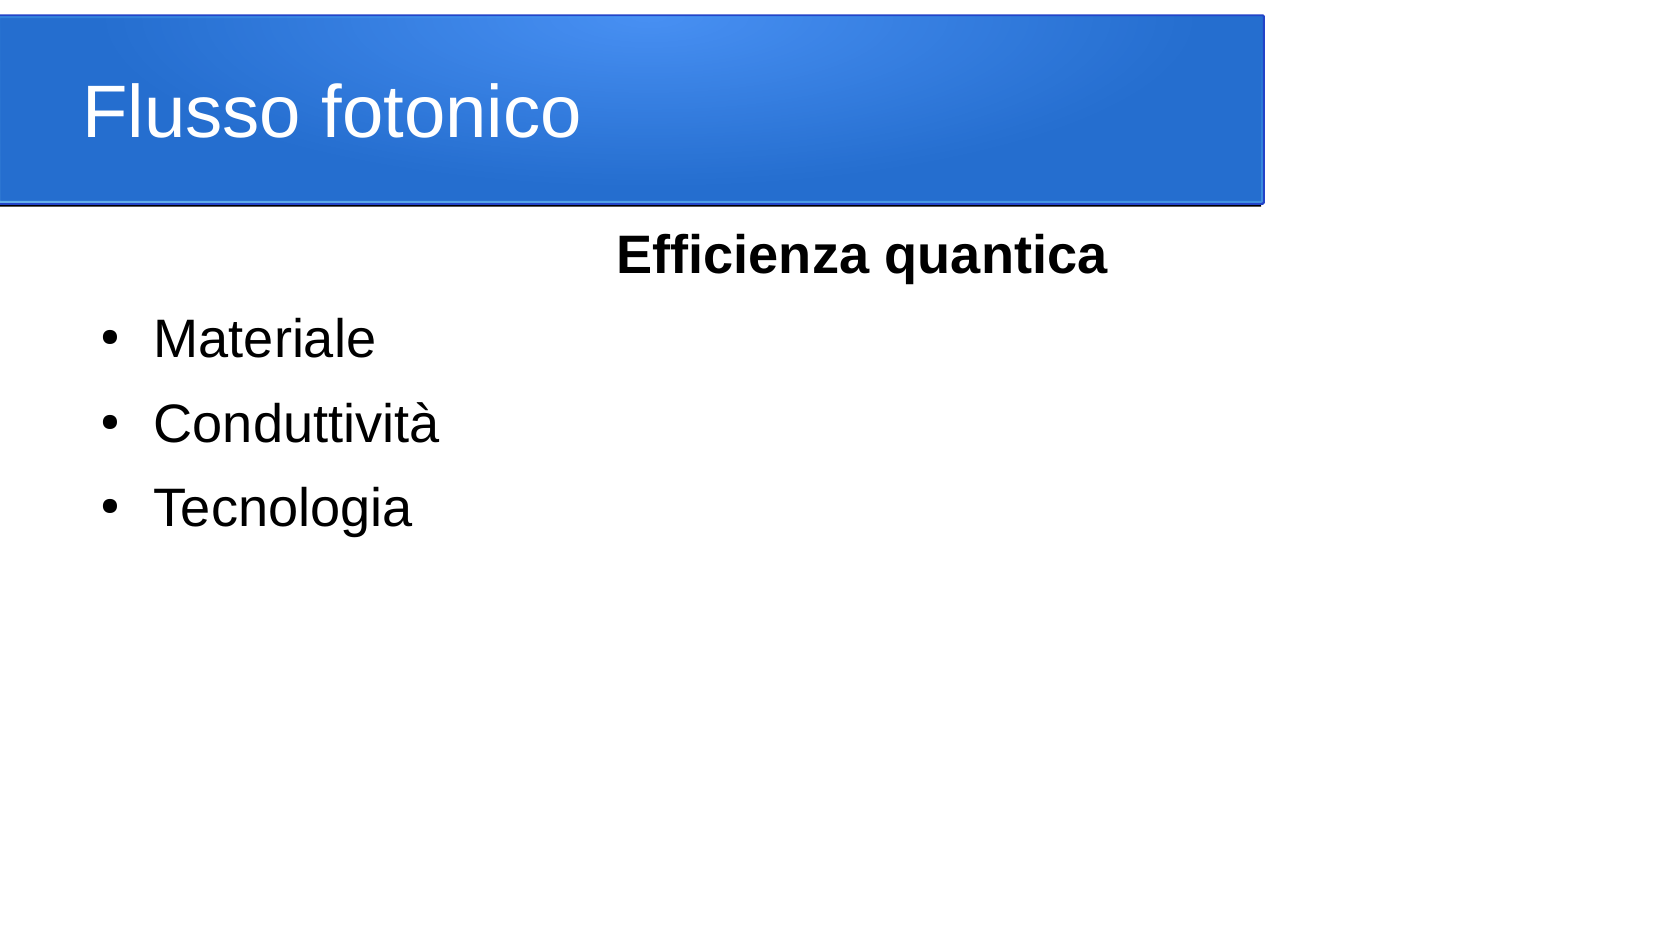

# Flusso fotonico
Efficienza quantica
Materiale
Conduttività
Tecnologia